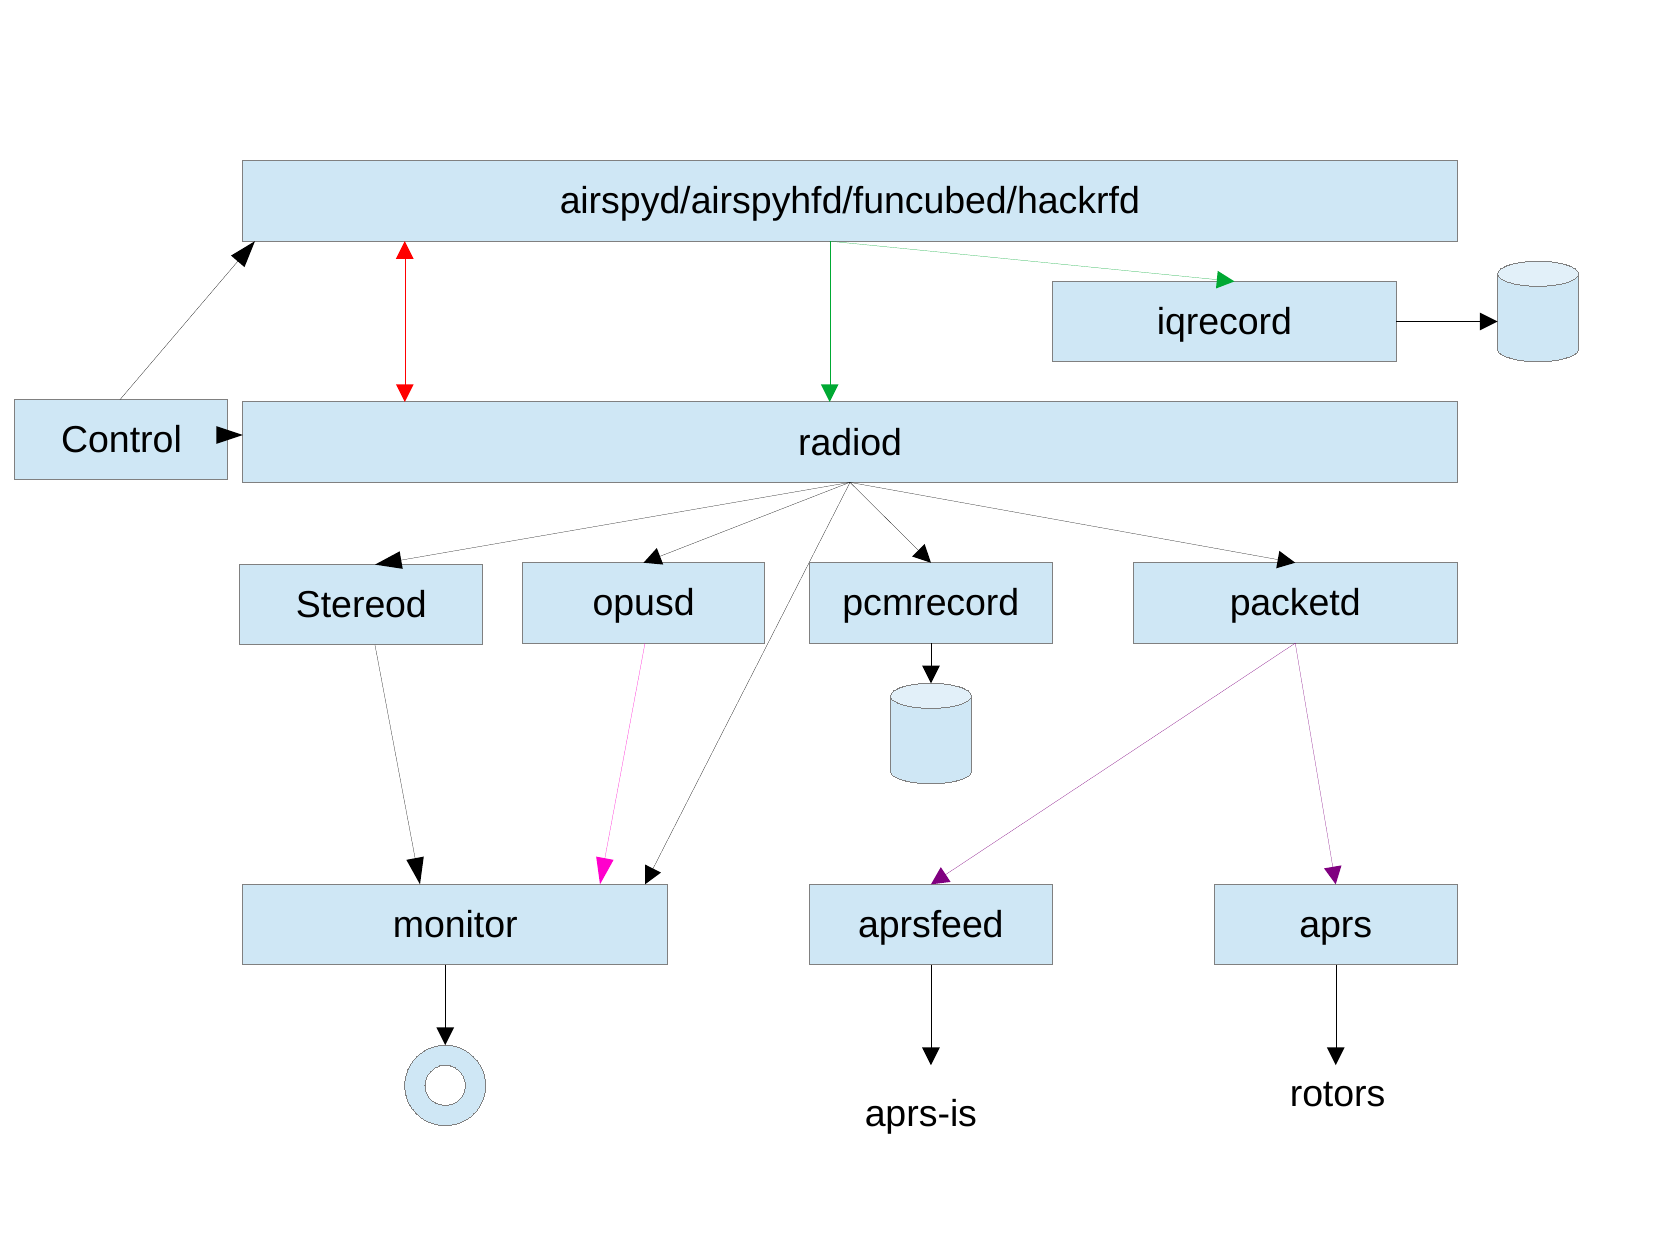

airspyd/airspyhfd/funcubed/hackrfd
iqrecord
Control
radiod
opusd
pcmrecord
packetd
Stereod
monitor
aprsfeed
aprs
rotors
aprs-is